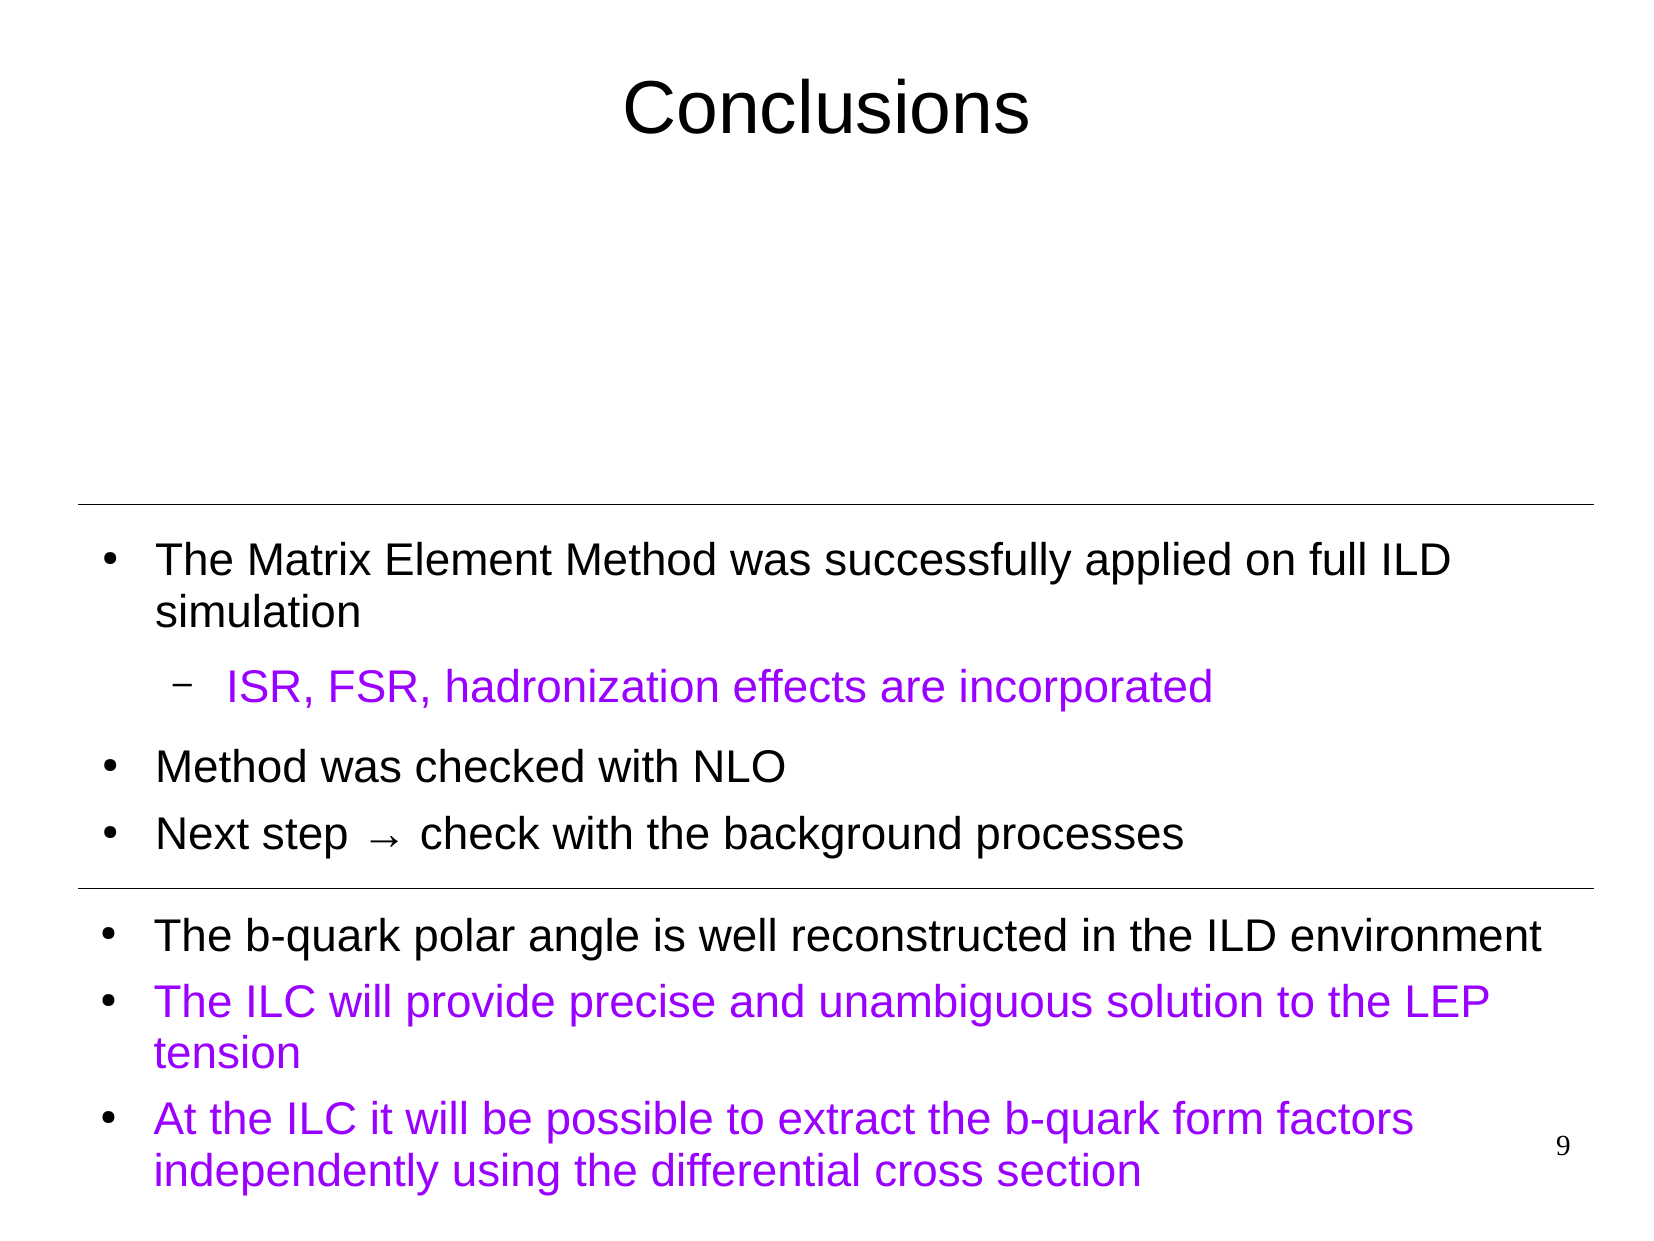

# Conclusions
The Matrix Element Method was successfully applied on full ILD simulation
ISR, FSR, hadronization effects are incorporated
Method was checked with NLO
Next step → check with the background processes
The b-quark polar angle is well reconstructed in the ILD environment
The ILC will provide precise and unambiguous solution to the LEP tension
At the ILC it will be possible to extract the b-quark form factors independently using the differential cross section
9